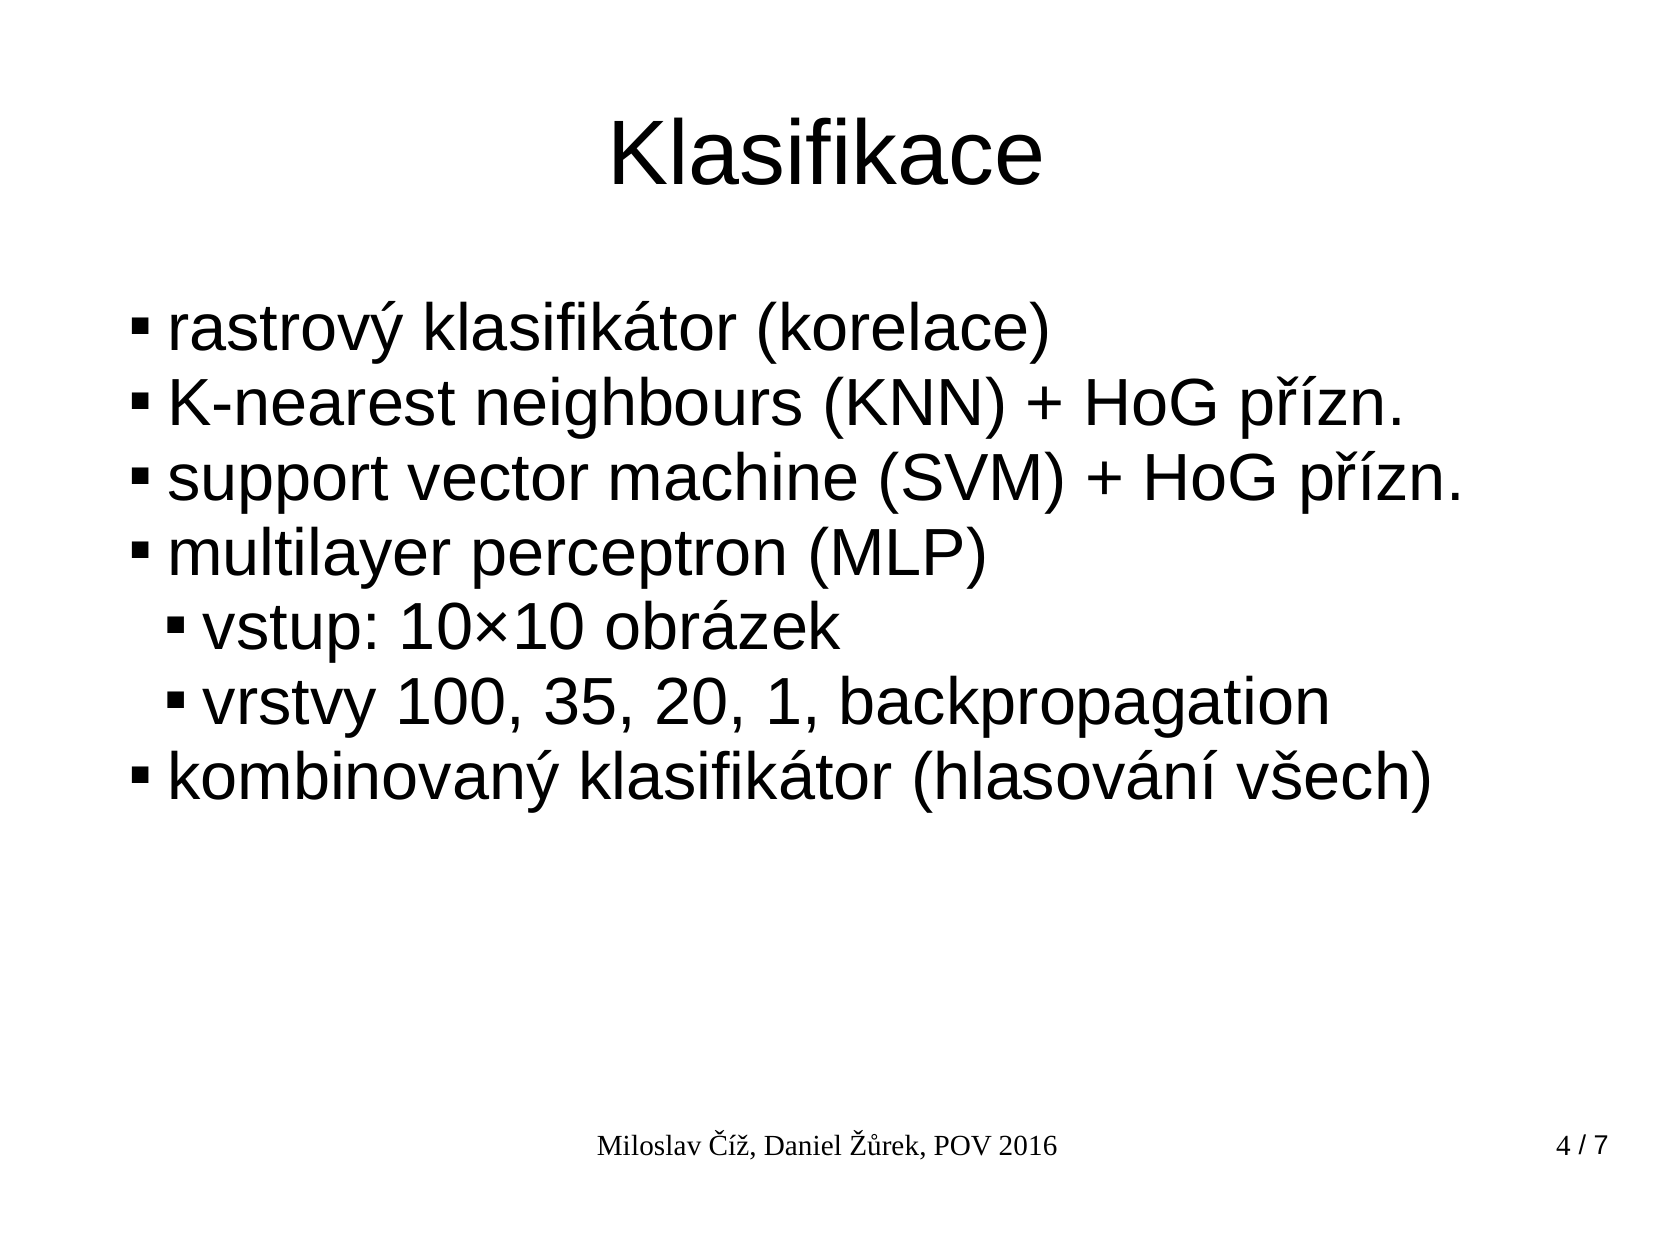

# Klasifikace
rastrový klasifikátor (korelace)
K-nearest neighbours (KNN) + HoG přízn.
support vector machine (SVM) + HoG přízn.
multilayer perceptron (MLP)
vstup: 10×10 obrázek
vrstvy 100, 35, 20, 1, backpropagation
kombinovaný klasifikátor (hlasování všech)
Miloslav Číž, Daniel Žůrek, POV 2016
4
/ 7